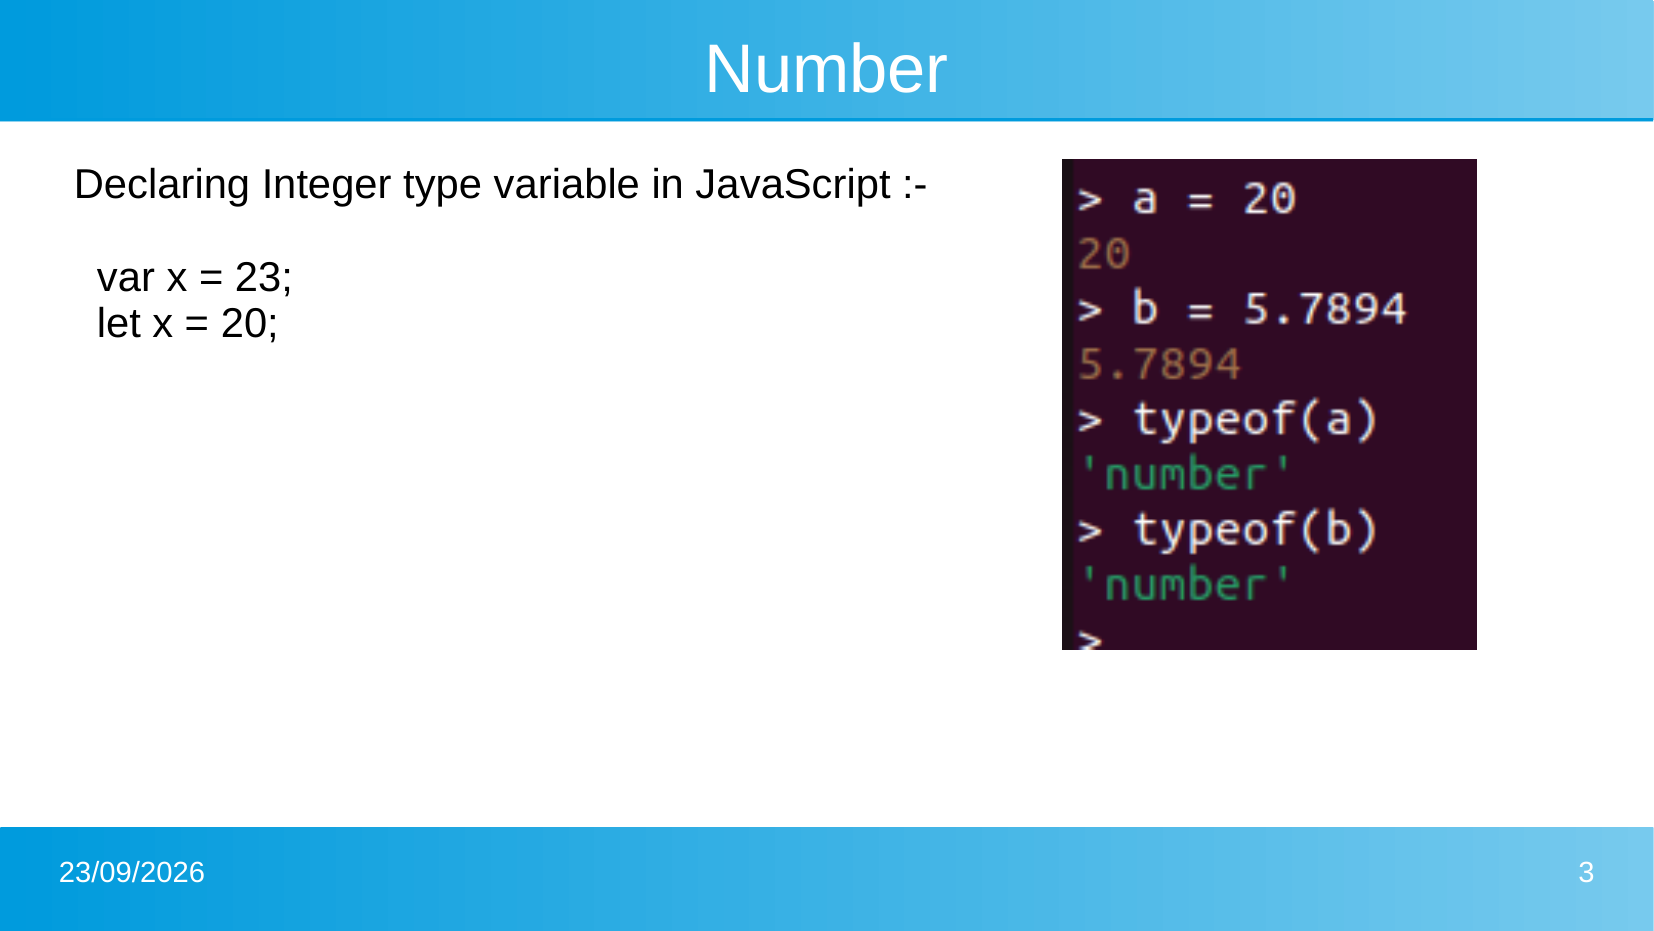

# Number
Declaring Integer type variable in JavaScript :-
 var x = 23;
 let x = 20;
3